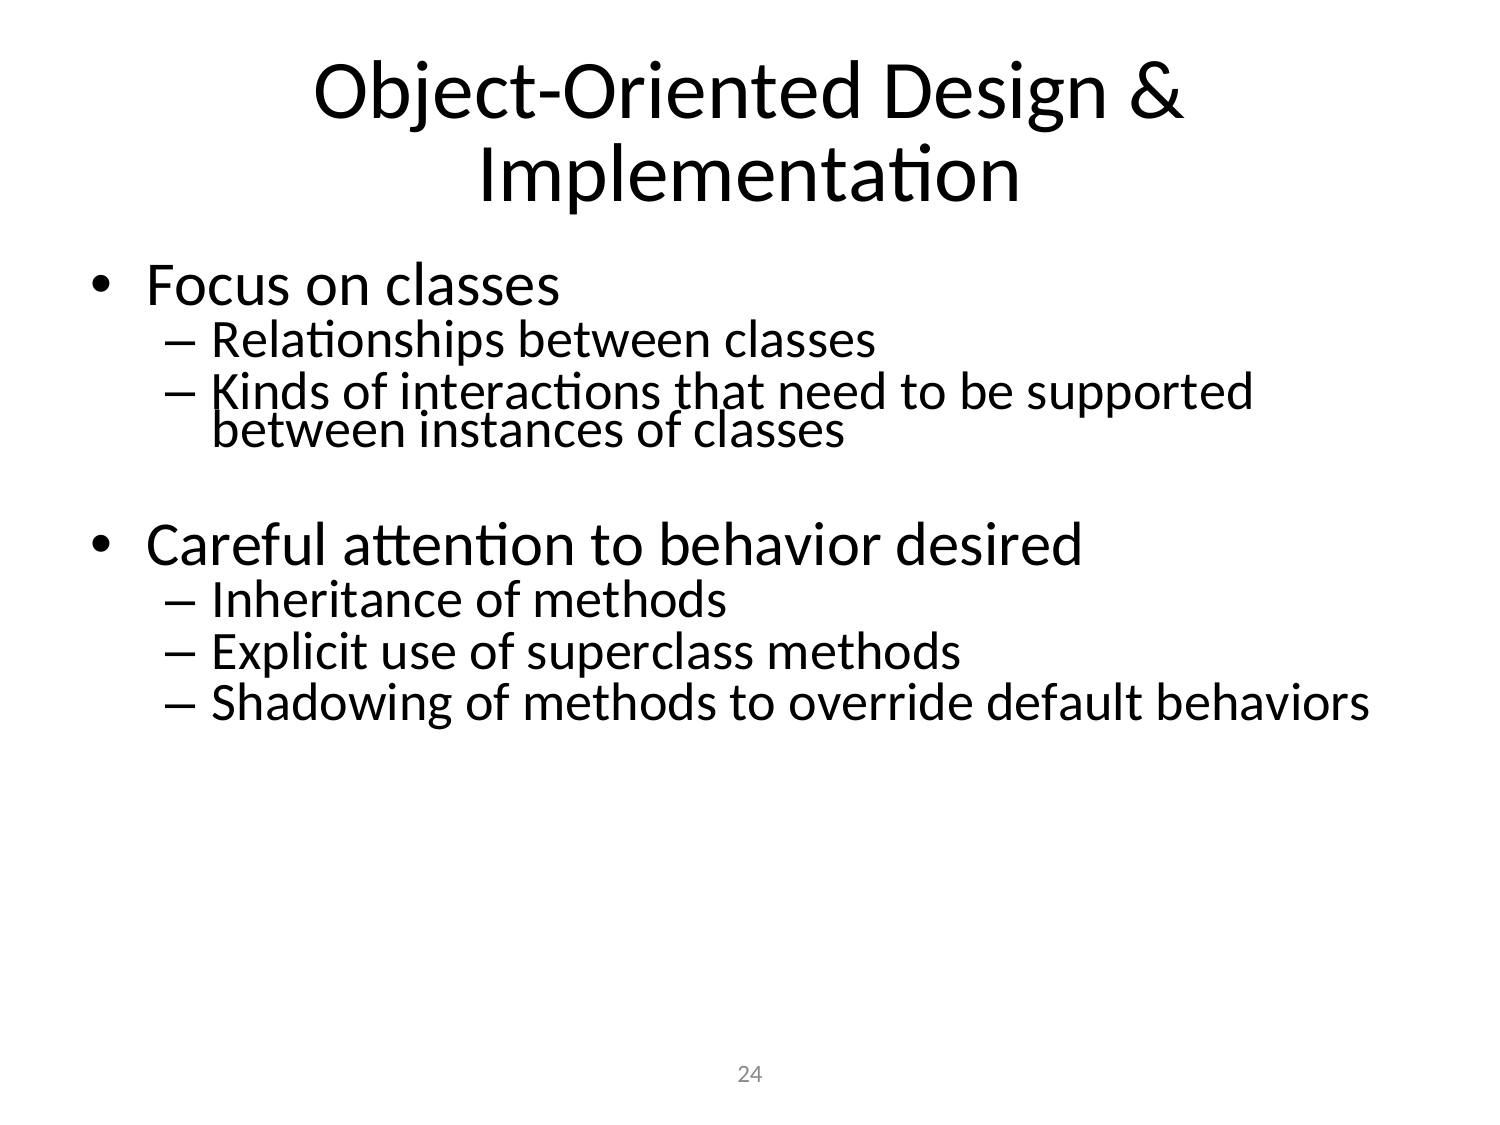

# Object-Oriented Design & Implementation
Focus on classes
Relationships between classes
Kinds of interactions that need to be supported between instances of classes
Careful attention to behavior desired
Inheritance of methods
Explicit use of superclass methods
Shadowing of methods to override default behaviors